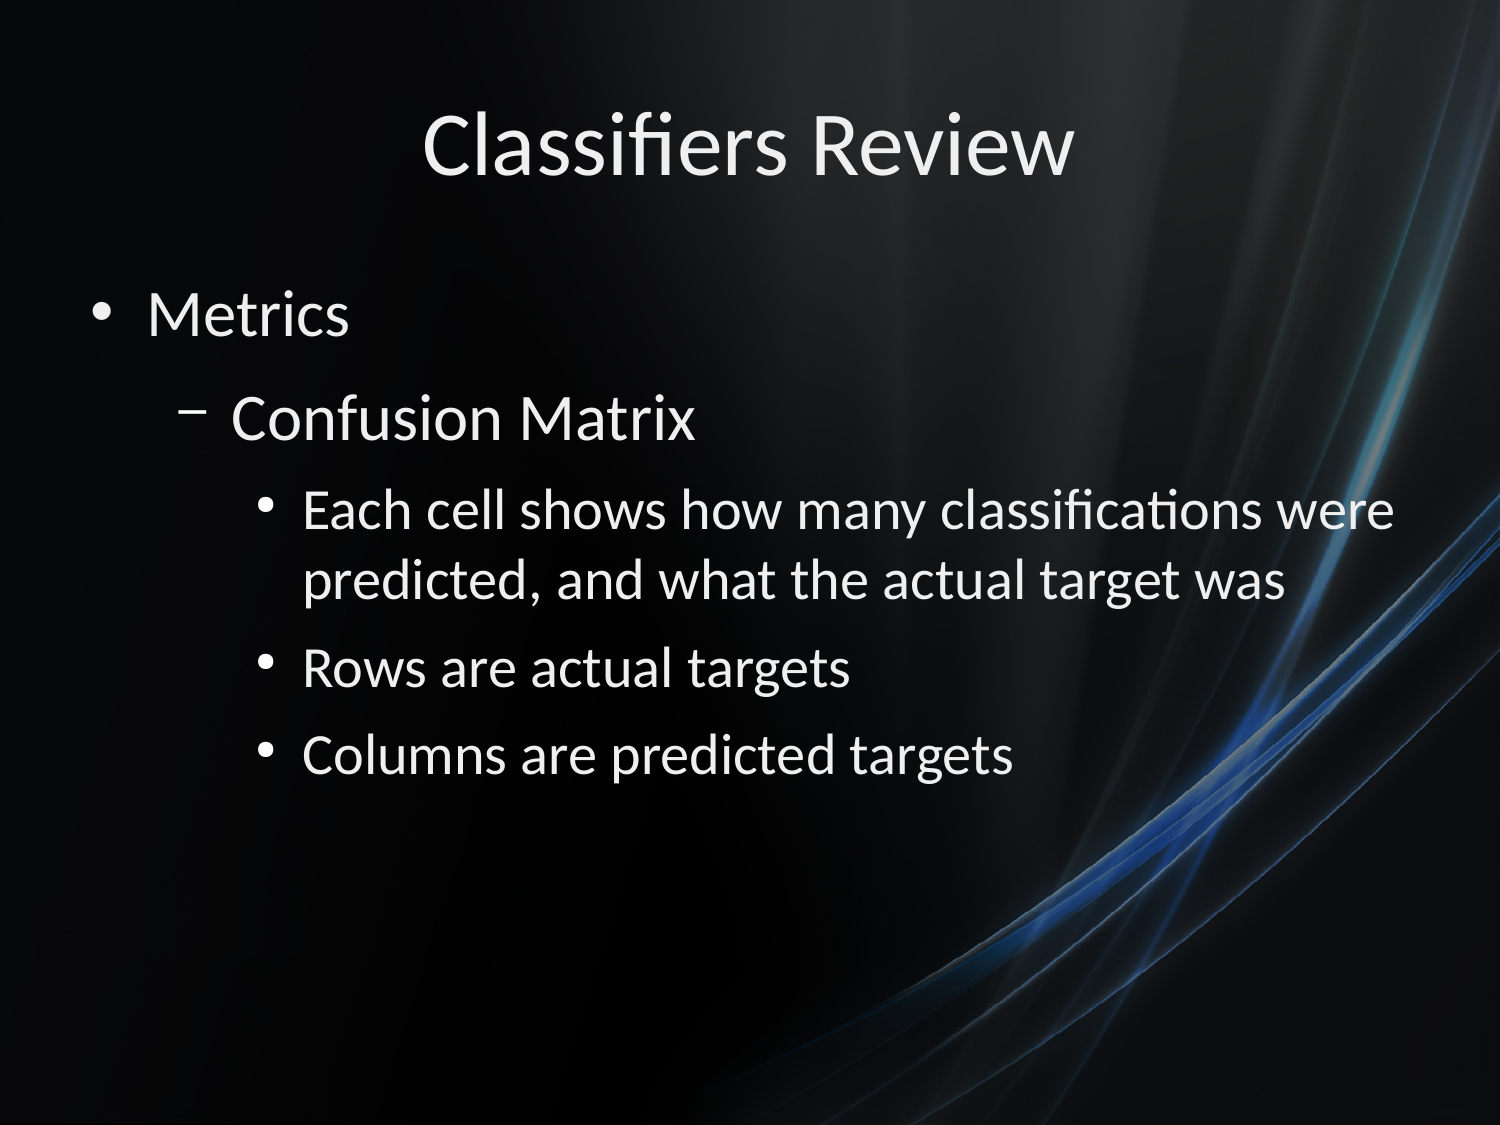

# Classifiers Review
Metrics
Confusion Matrix
Each cell shows how many classifications were predicted, and what the actual target was
Rows are actual targets
Columns are predicted targets